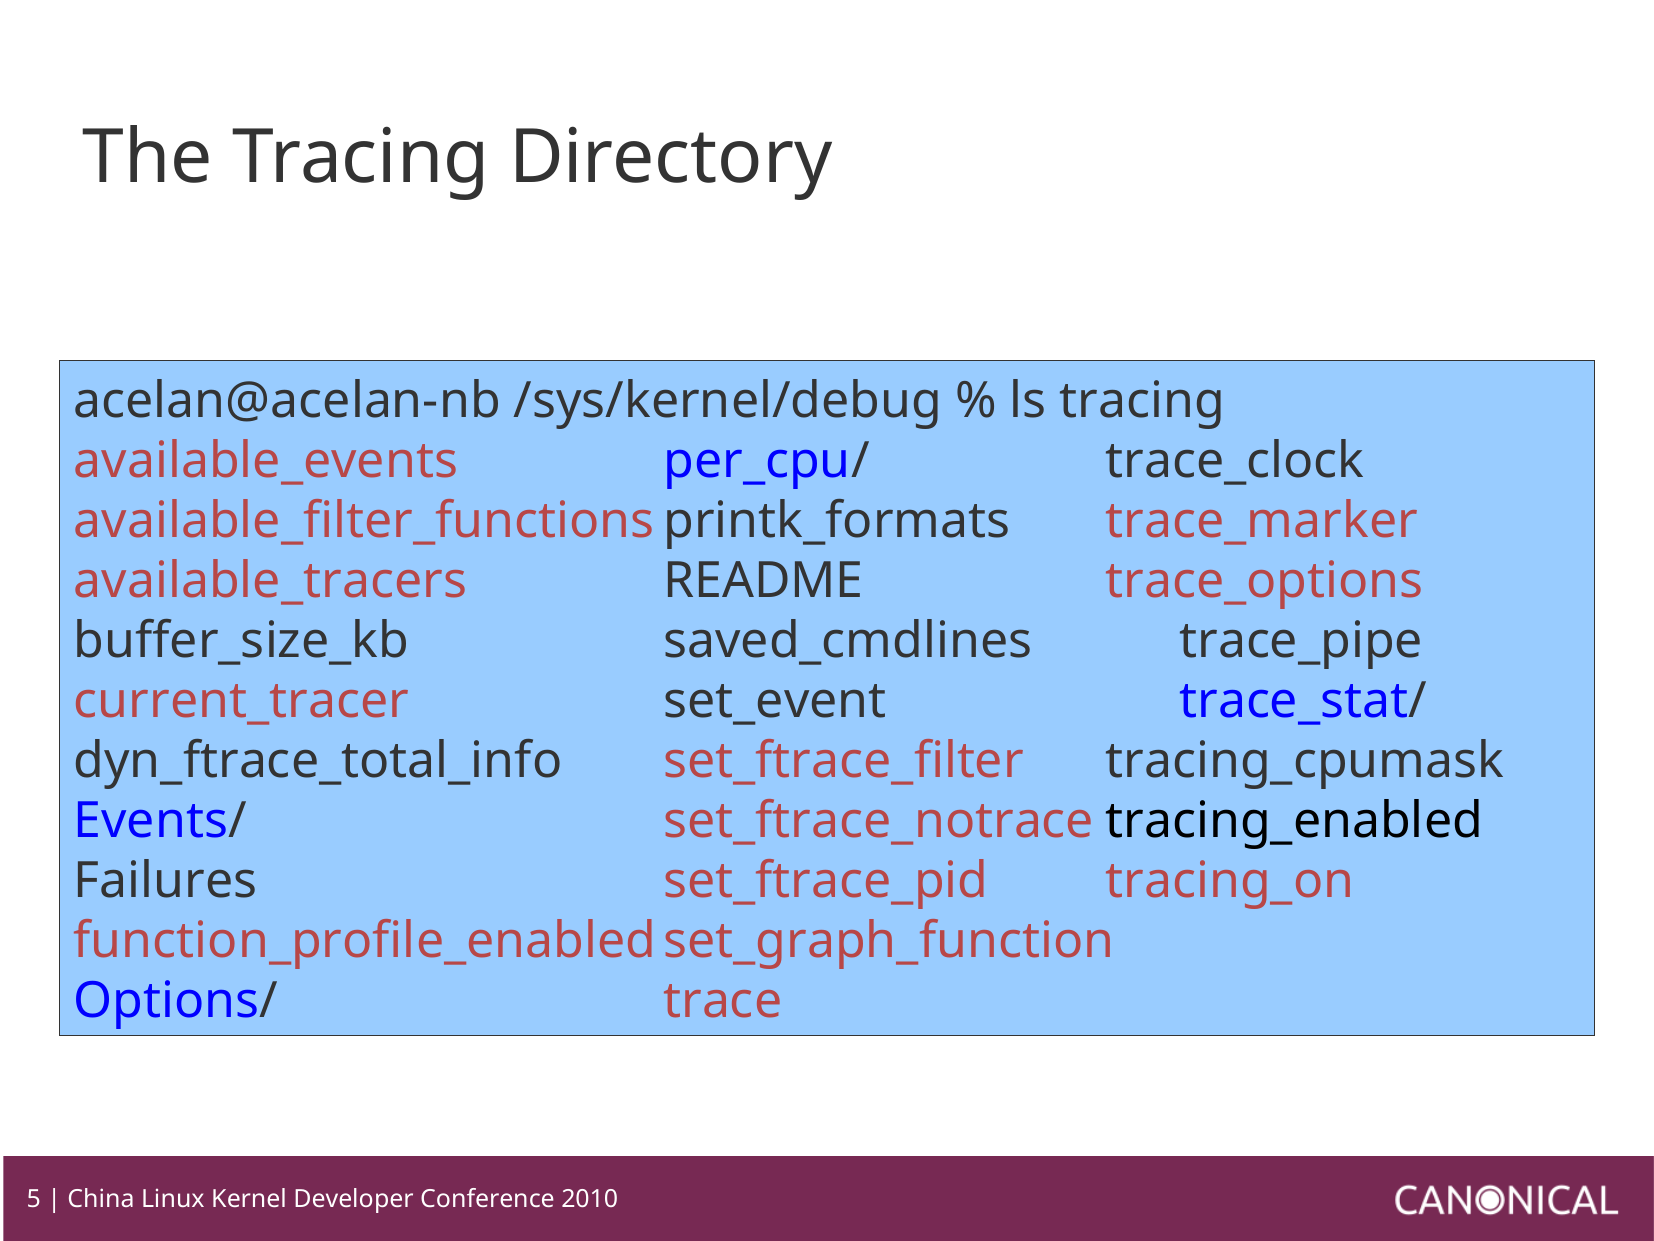

# The Tracing Directory
acelan@acelan-nb /sys/kernel/debug % ls tracing
available_events			per_cpu/				trace_clock
available_filter_functions	printk_formats		trace_marker
available_tracers			README				trace_options
buffer_size_kb				saved_cmdlines		trace_pipe
current_tracer				set_event				trace_stat/
dyn_ftrace_total_info		set_ftrace_filter		tracing_cpumask
Events/						set_ftrace_notrace	tracing_enabled
Failures						set_ftrace_pid		tracing_on
function_profile_enabled	set_graph_function
Options/						trace